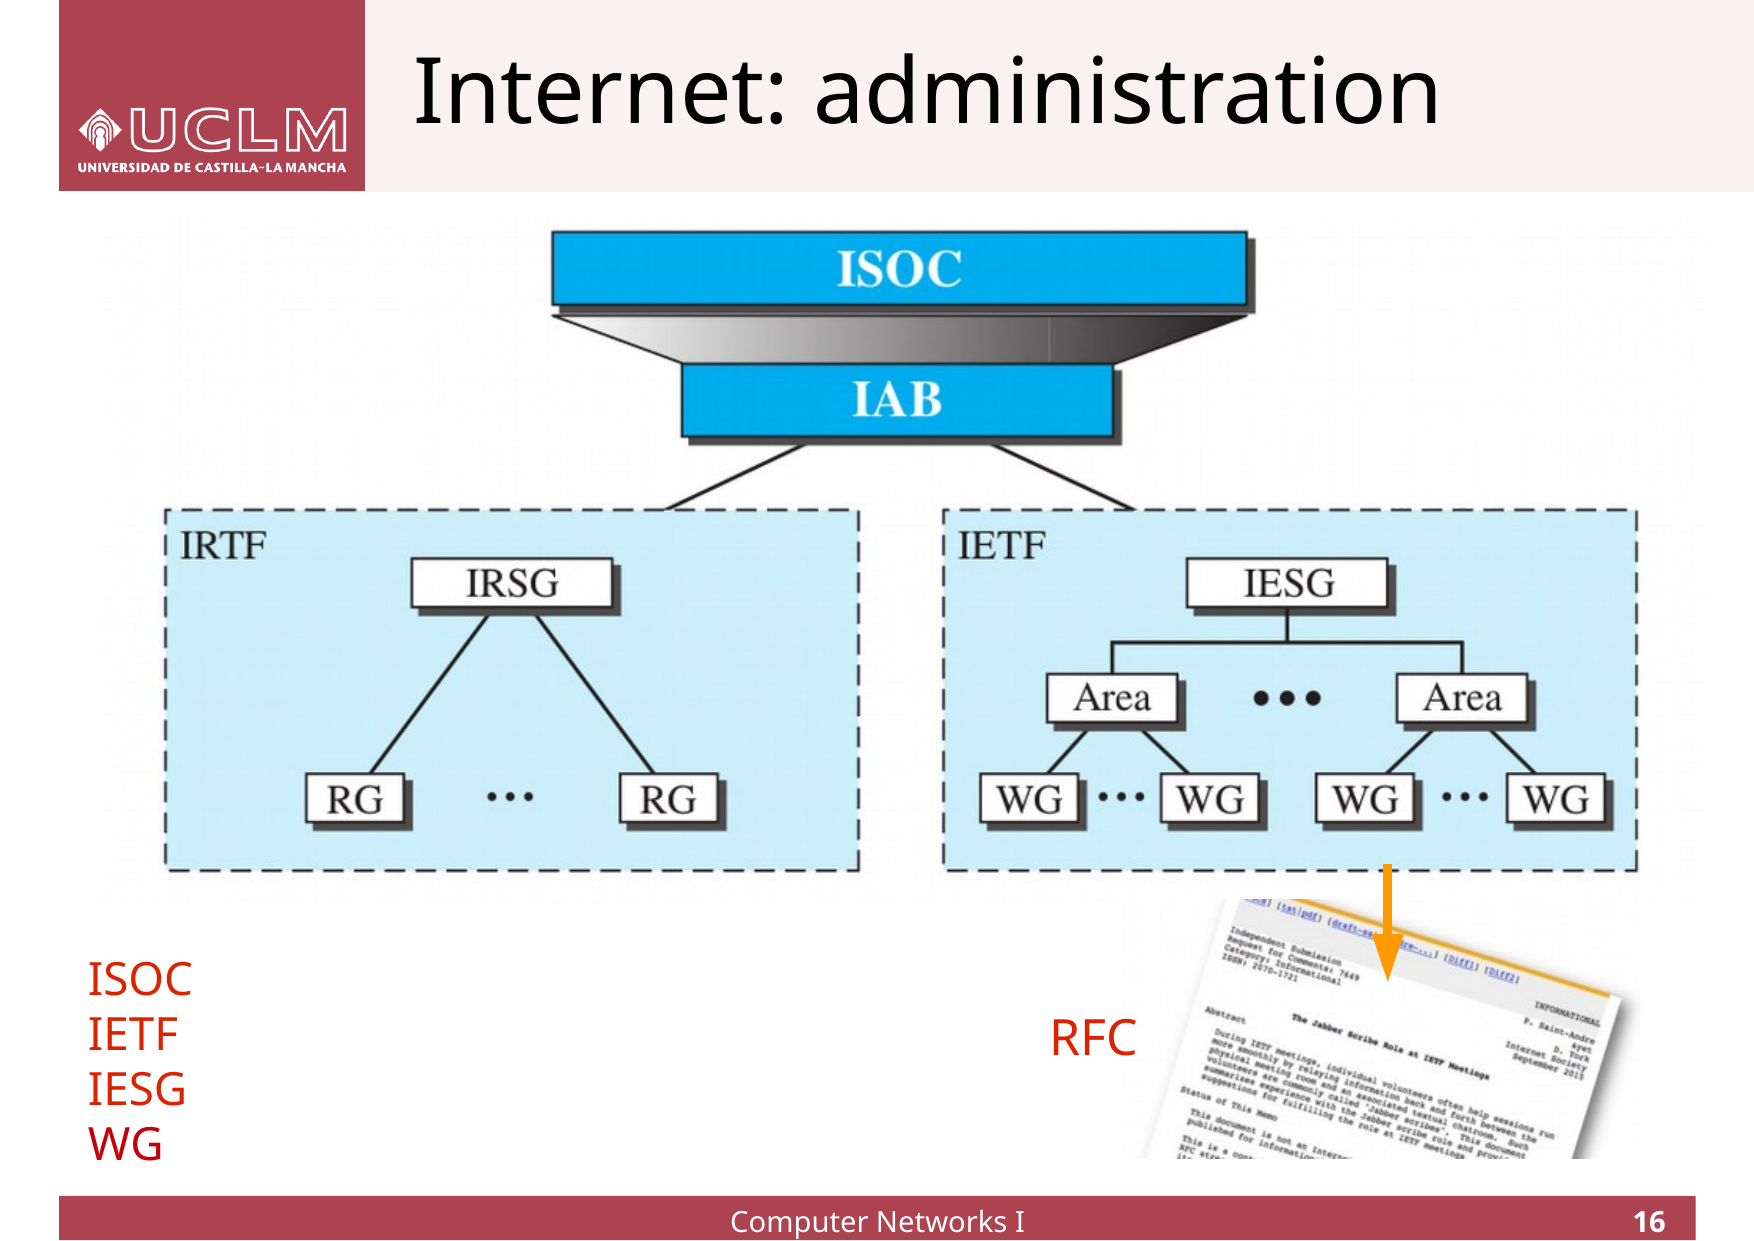

# Internet: administration
Forouzan 5ed
ISOC Internet Society
IETF Internet Engineering Task Force
IESG Internet Engineering Work Group
WG Work Group
RFC
Computer Networks I
16